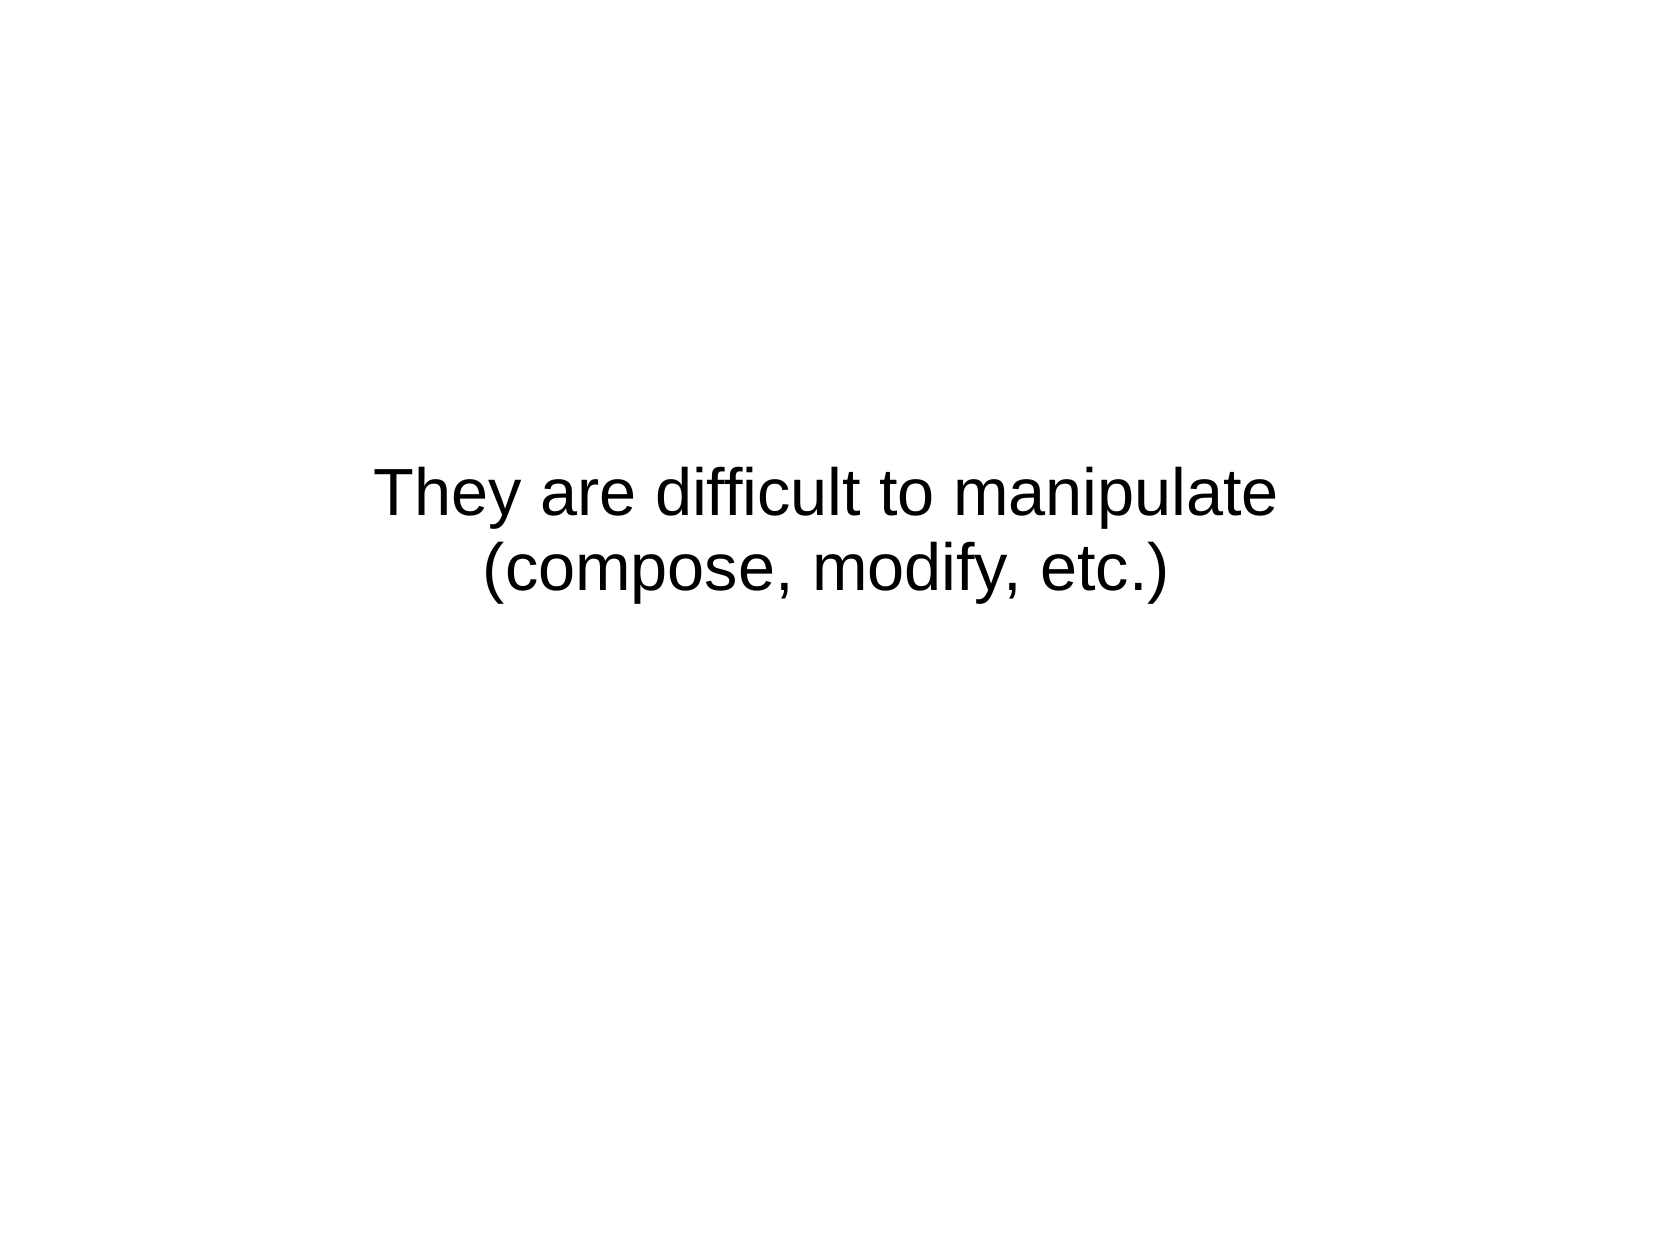

# They are difficult to manipulate
(compose, modify, etc.)